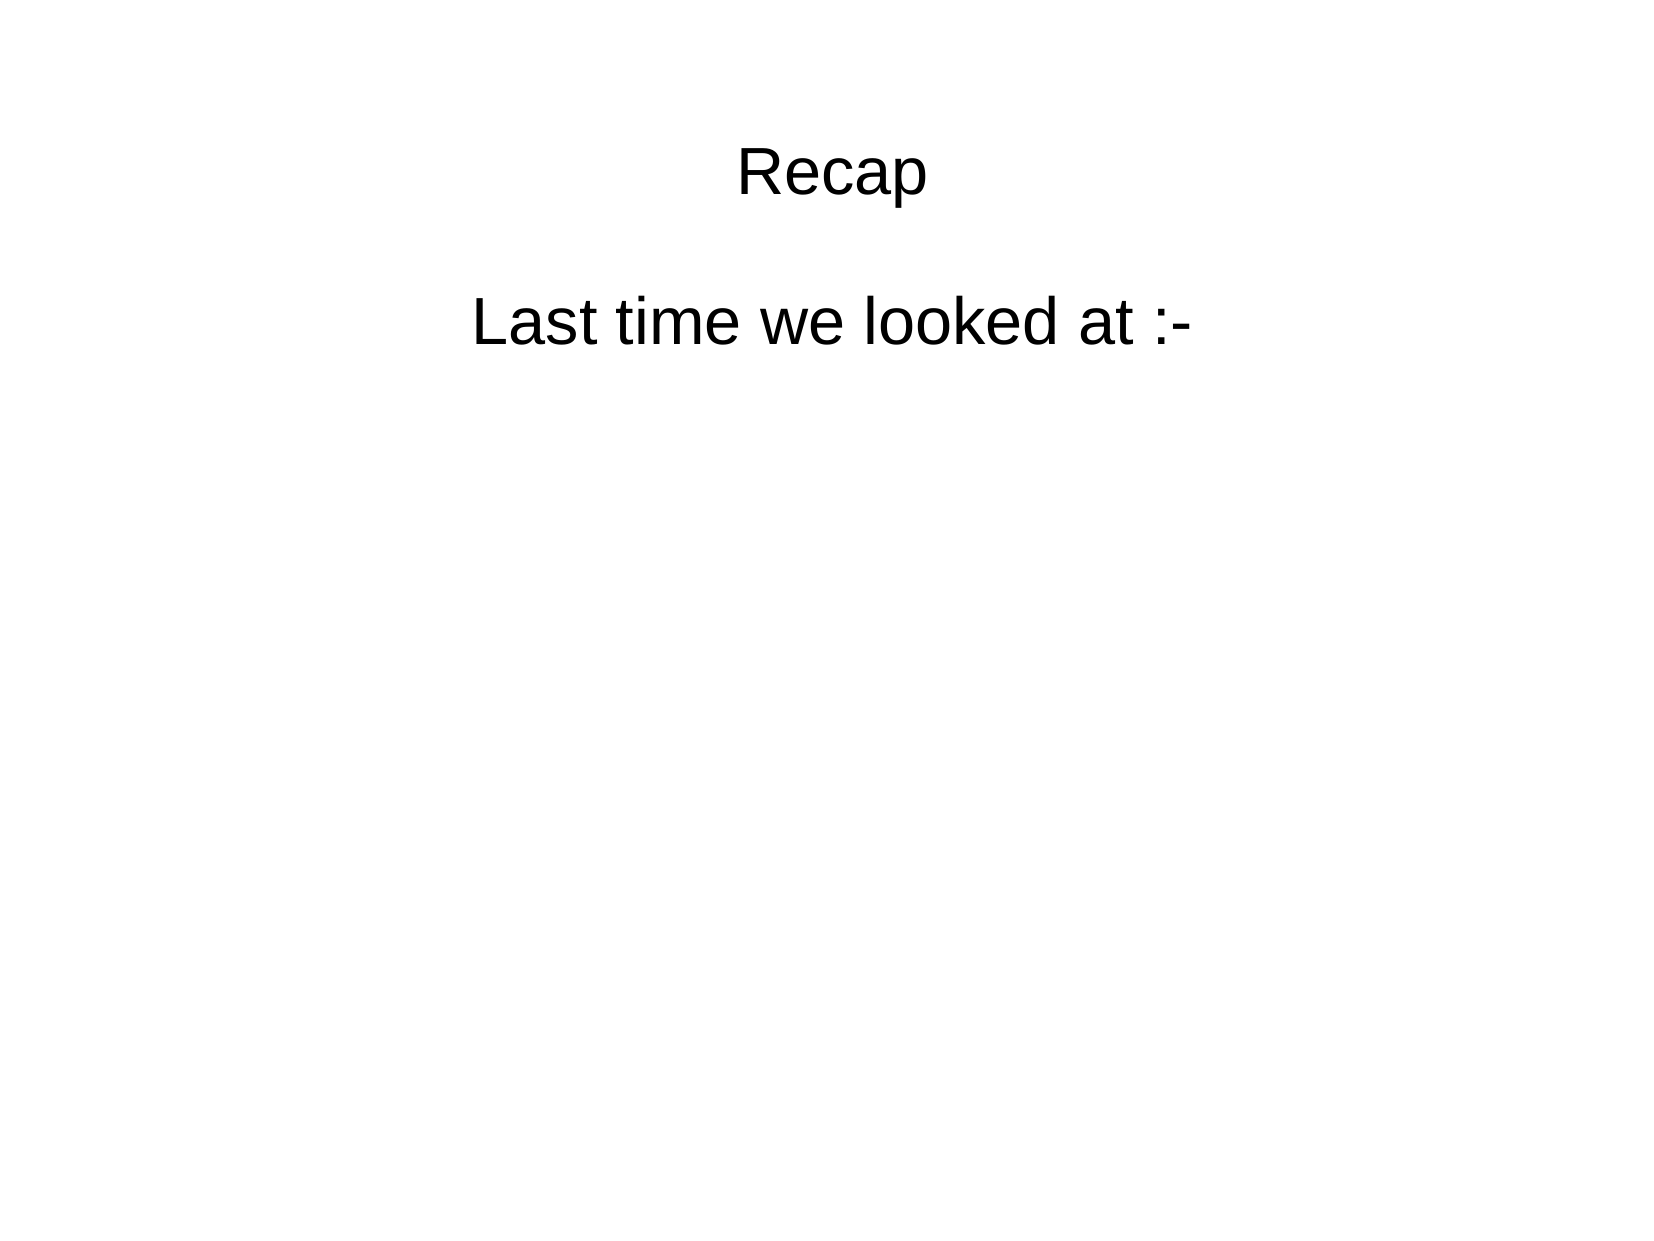

# Recap
Last time we looked at :-